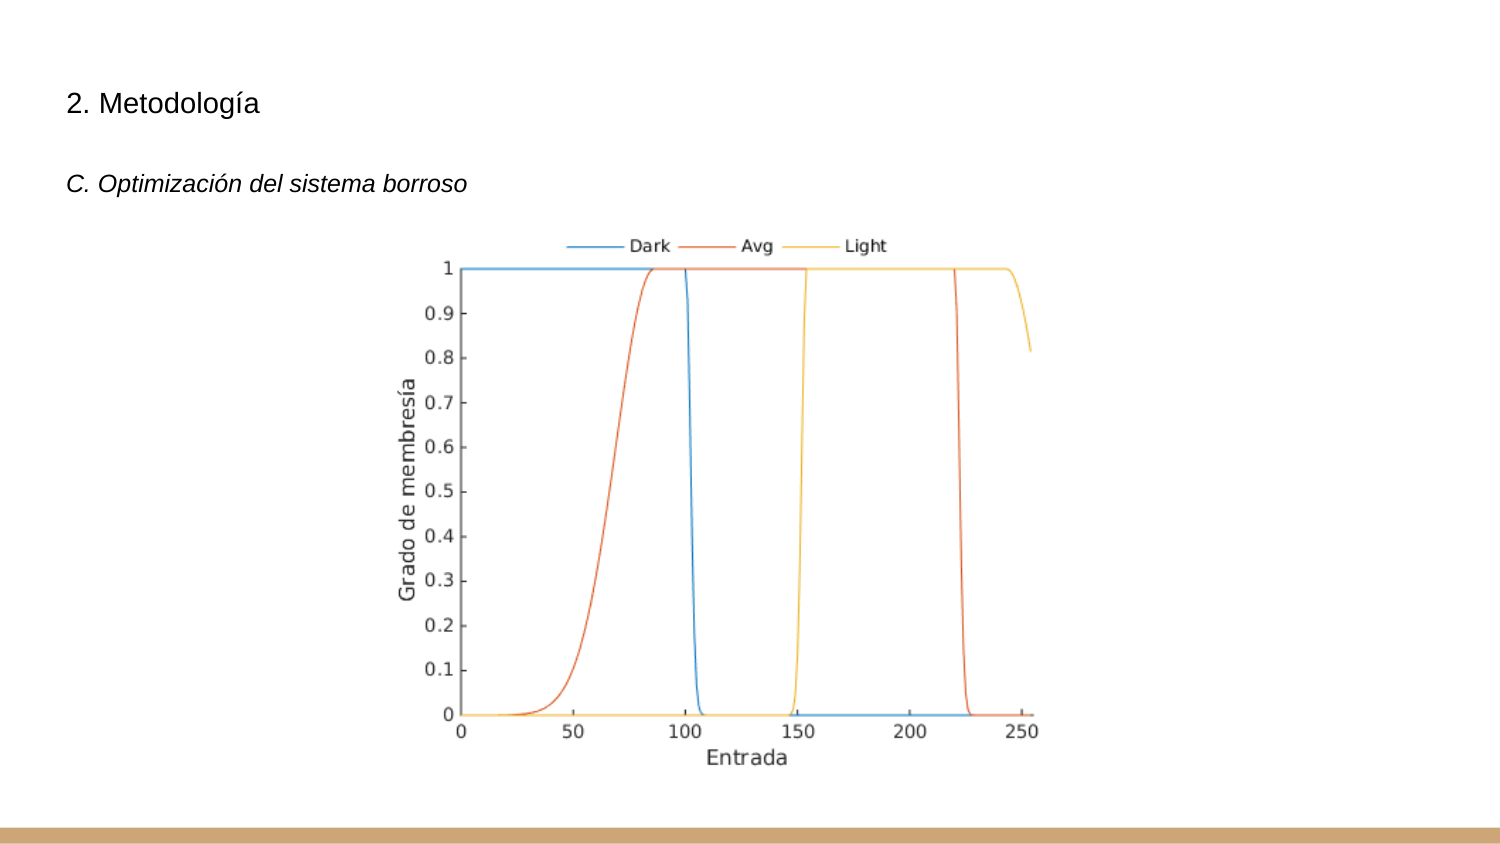

2. Metodología
# C. Optimización del sistema borroso